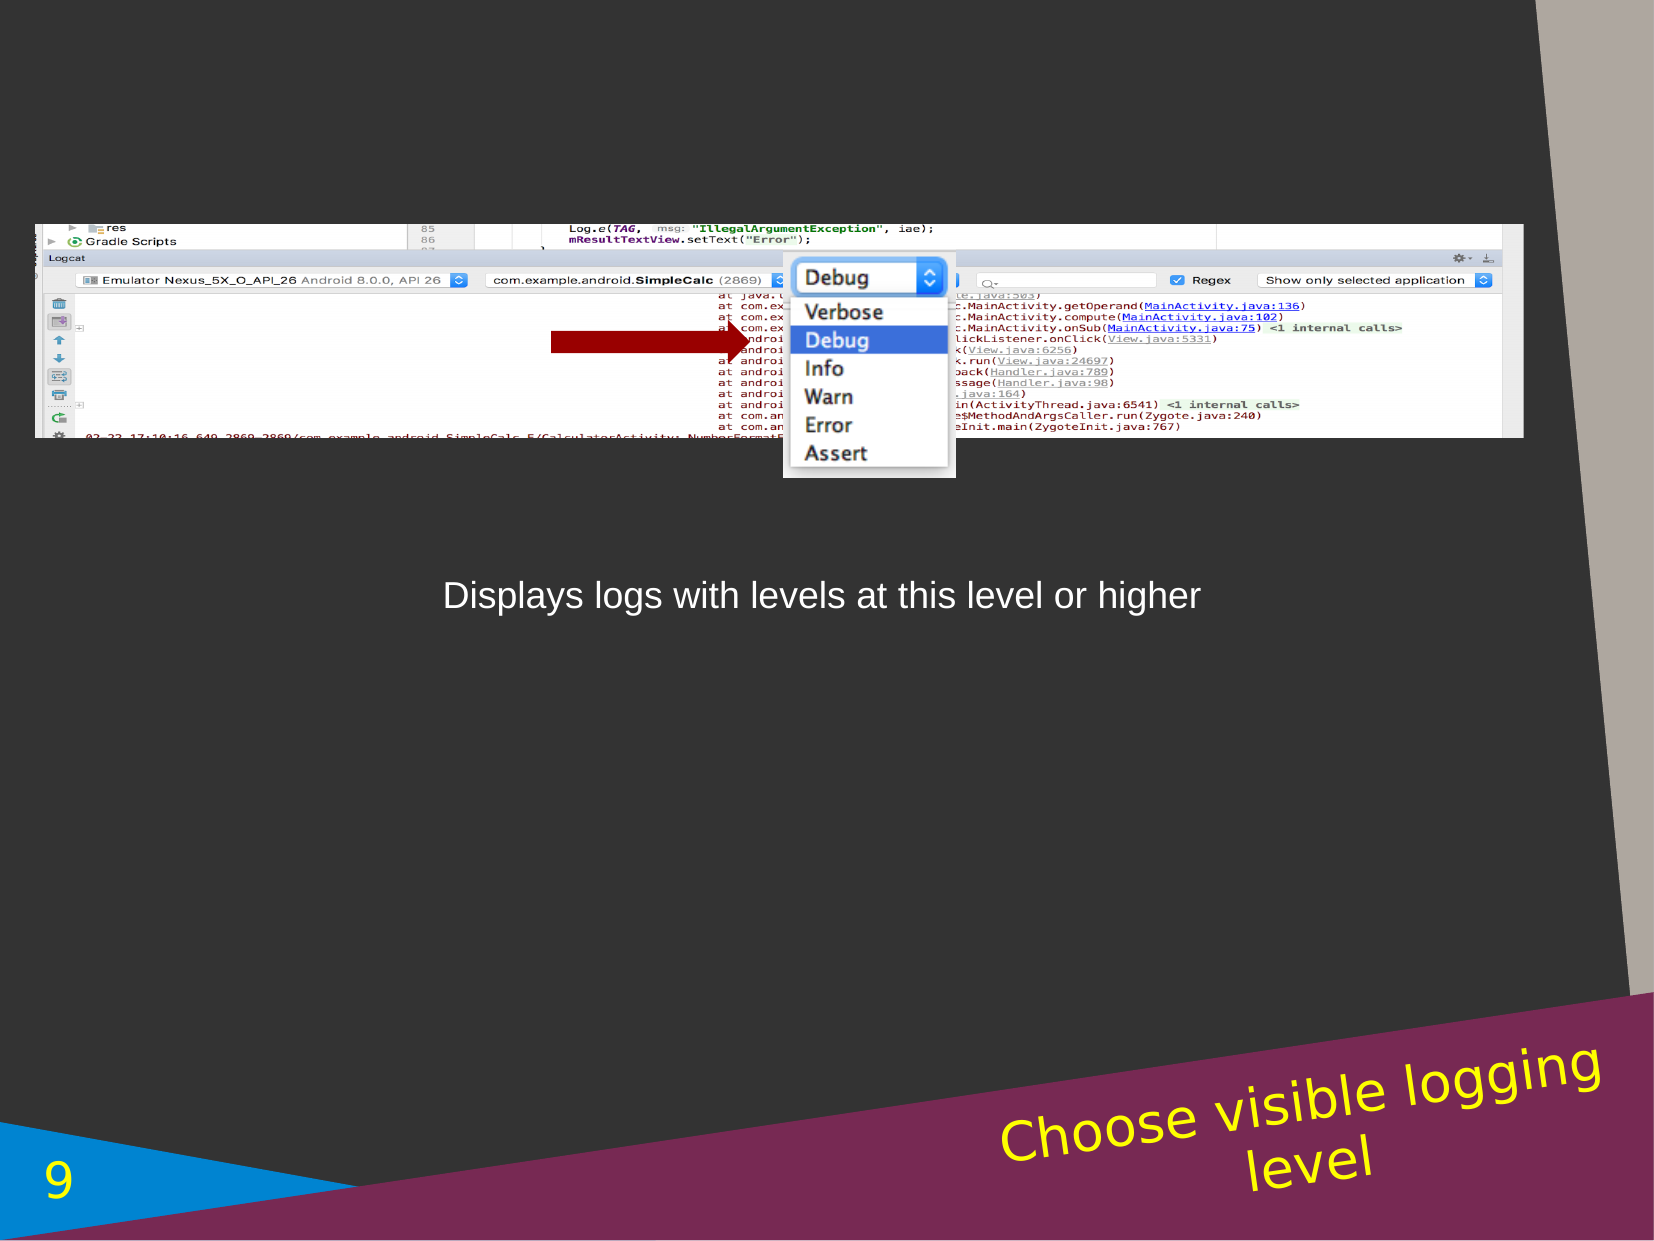

Displays logs with levels at this level or higher
# Choose visible logging level
9